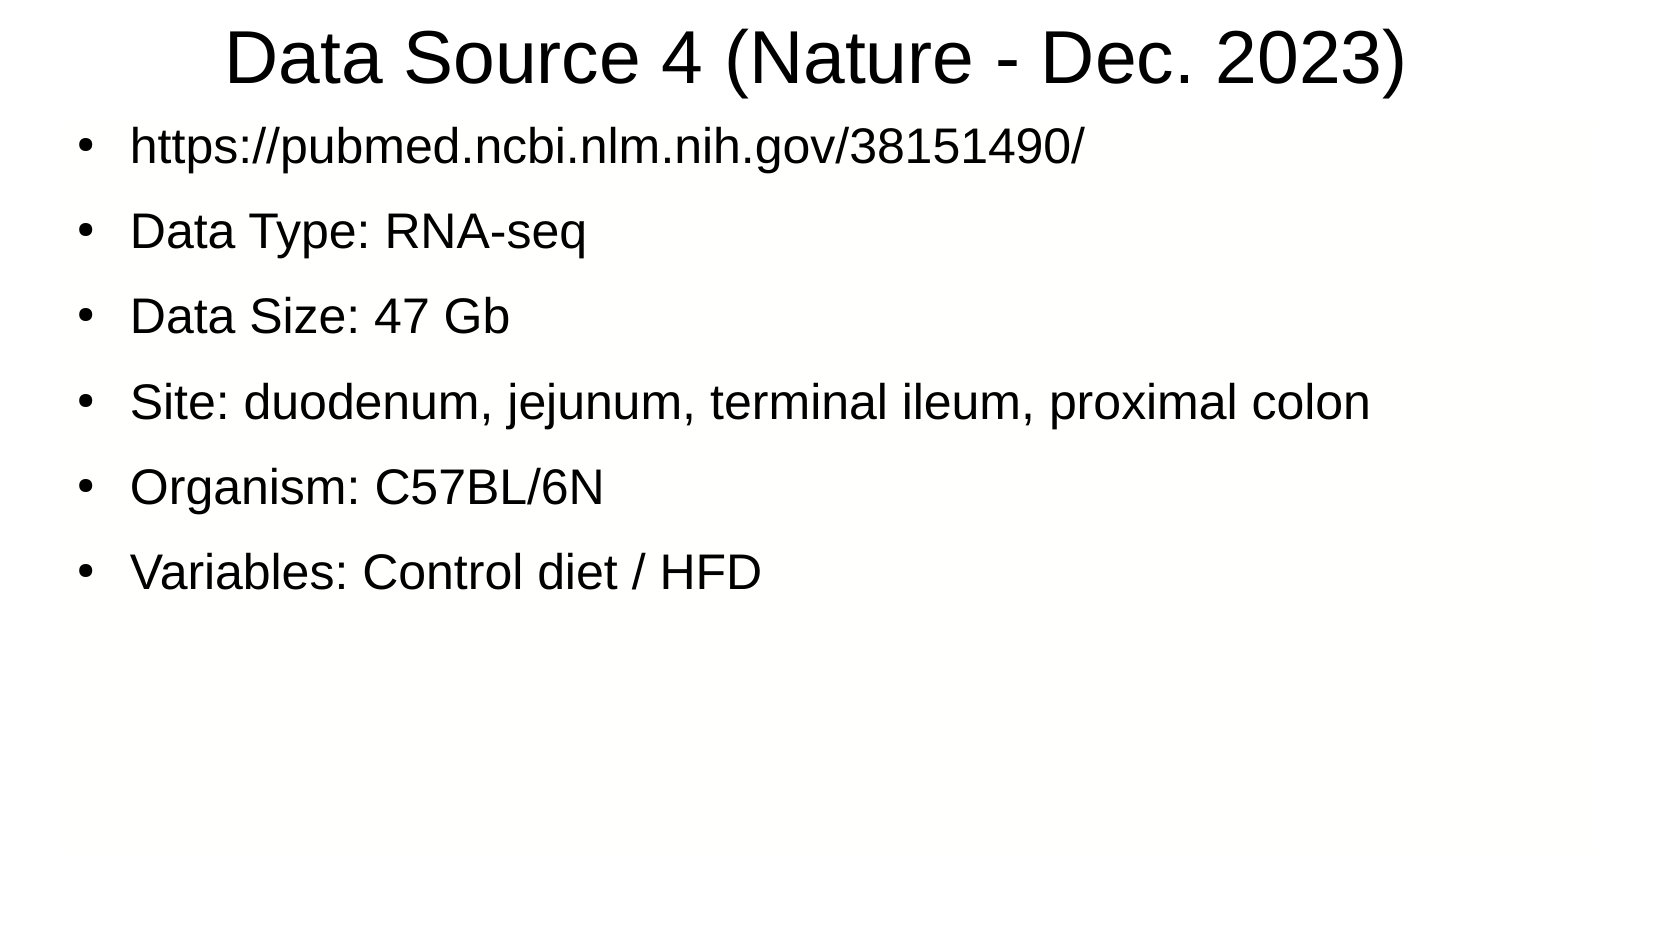

Data Source 4 (Nature - Dec. 2023)
# https://pubmed.ncbi.nlm.nih.gov/38151490/
Data Type: RNA-seq
Data Size: 47 Gb
Site: duodenum, jejunum, terminal ileum, proximal colon
Organism: C57BL/6N
Variables: Control diet / HFD